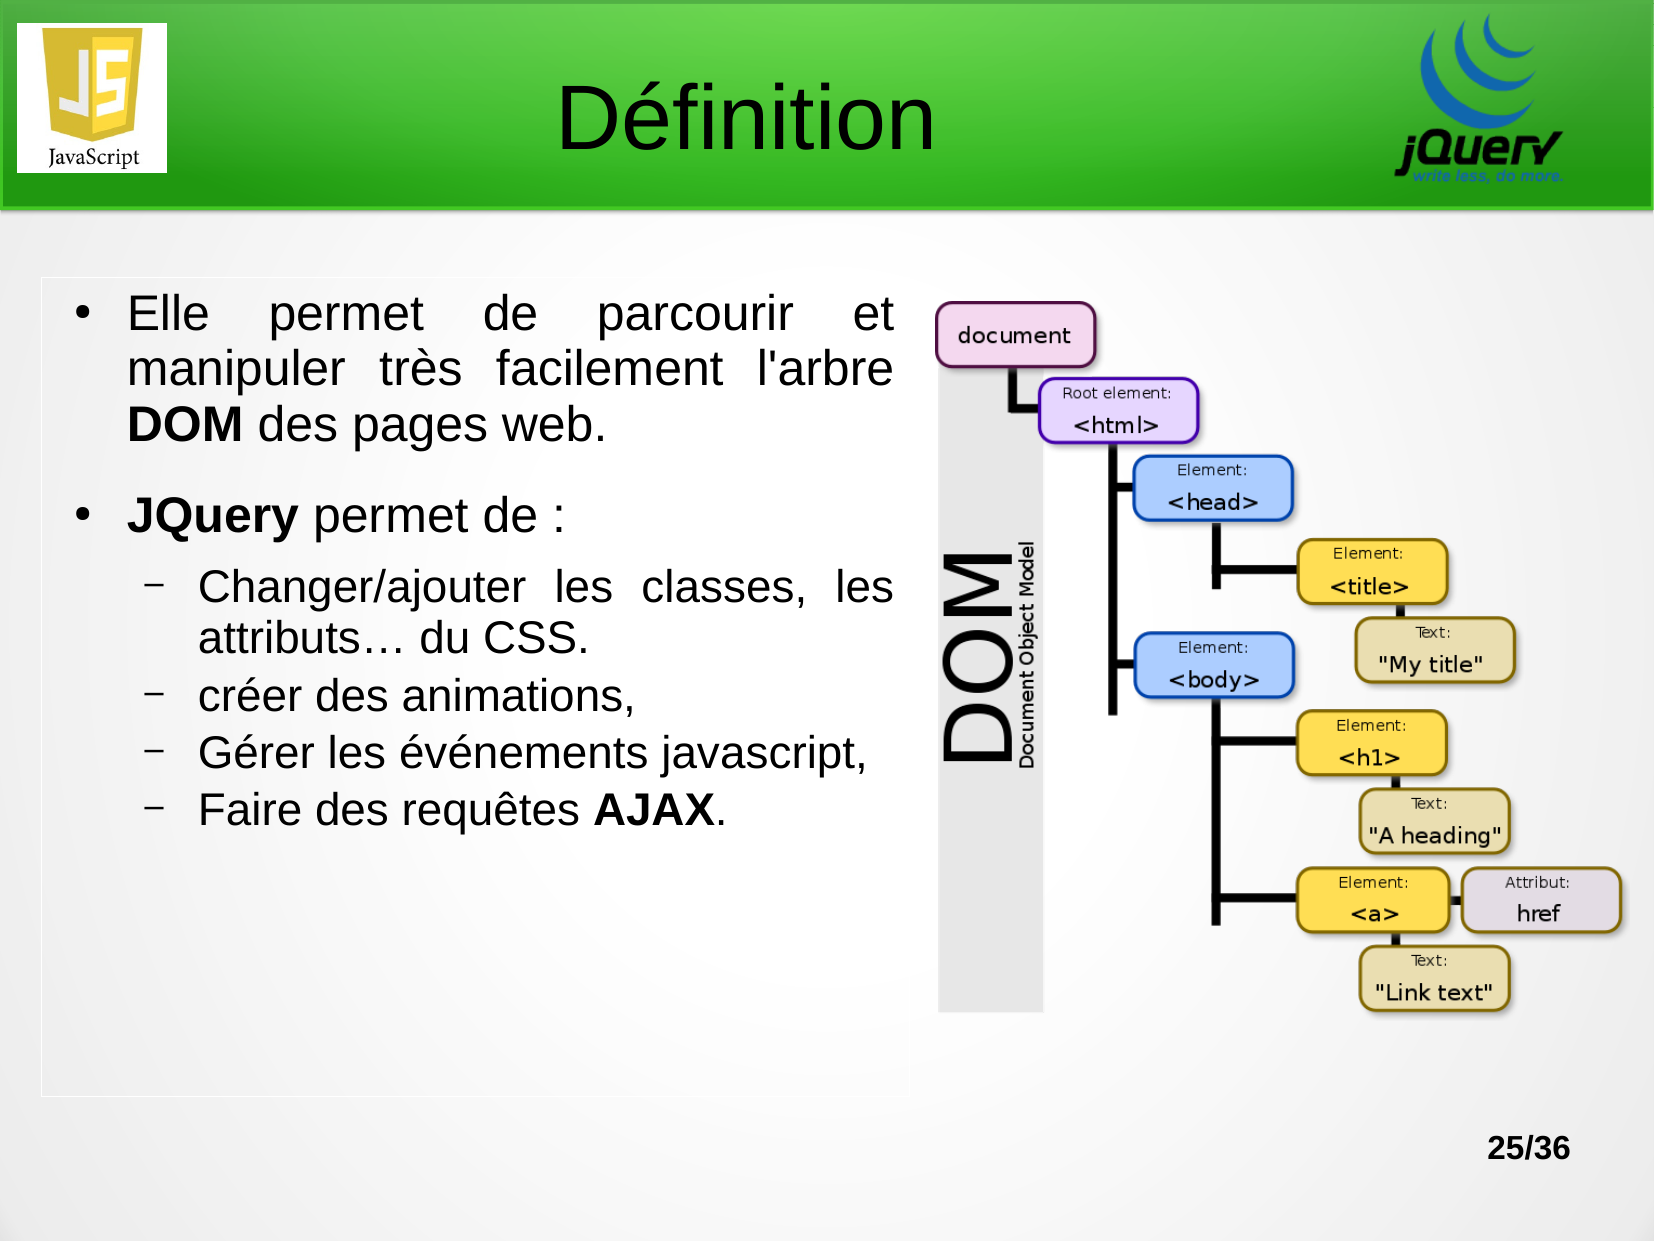

# Définition
Elle permet de parcourir et manipuler très facilement l'arbre DOM des pages web.
JQuery permet de :
Changer/ajouter les classes, les attributs… du CSS.
créer des animations,
Gérer les événements javascript,
Faire des requêtes AJAX.
25